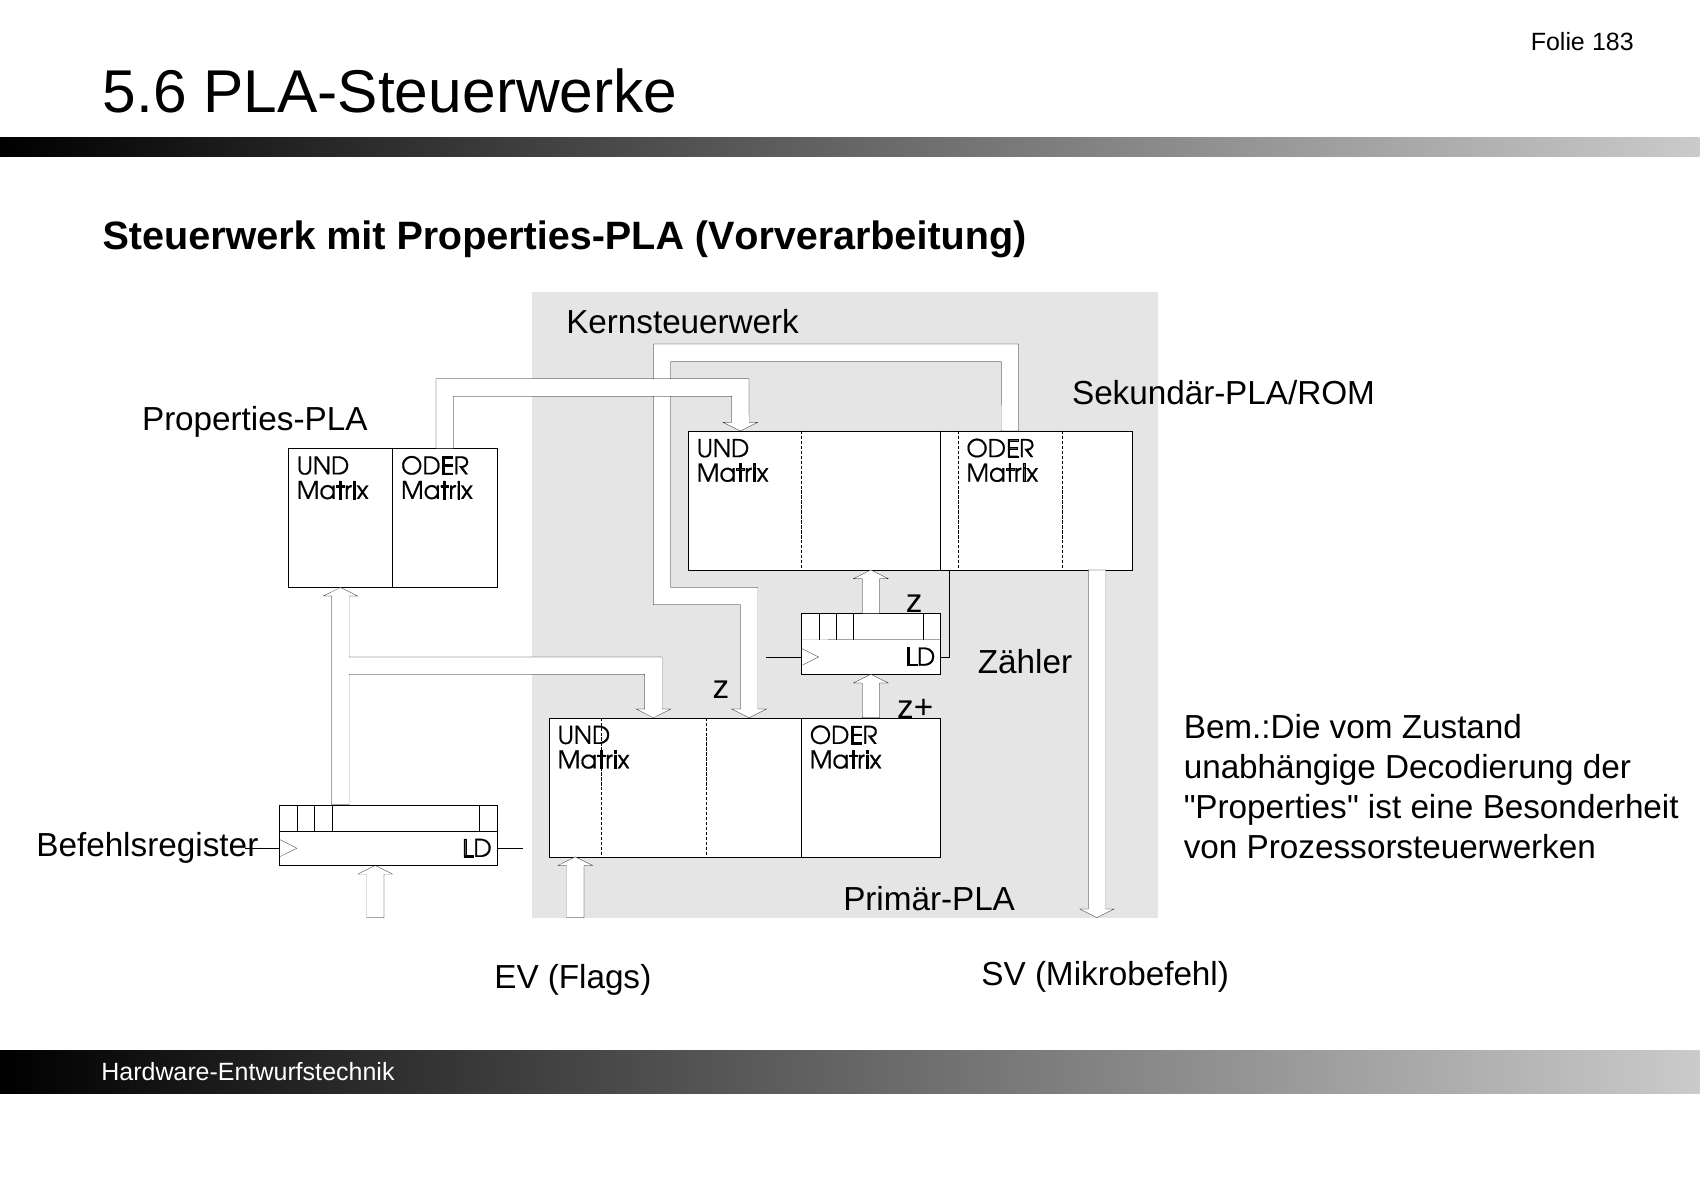

# 5.6 PLA-Steuerwerke
Steuerwerk mit Properties-PLA (Vorverarbeitung)
Kernsteuerwerk
Sekundär-PLA/ROM
Properties-PLA
z
Zähler
z
z+
Bem.:Die vom Zustand unabhängige Decodierung der "Properties" ist eine Besonderheit von Prozessorsteuerwerken
Befehlsregister
Primär-PLA
SV (Mikrobefehl)
EV (Flags)